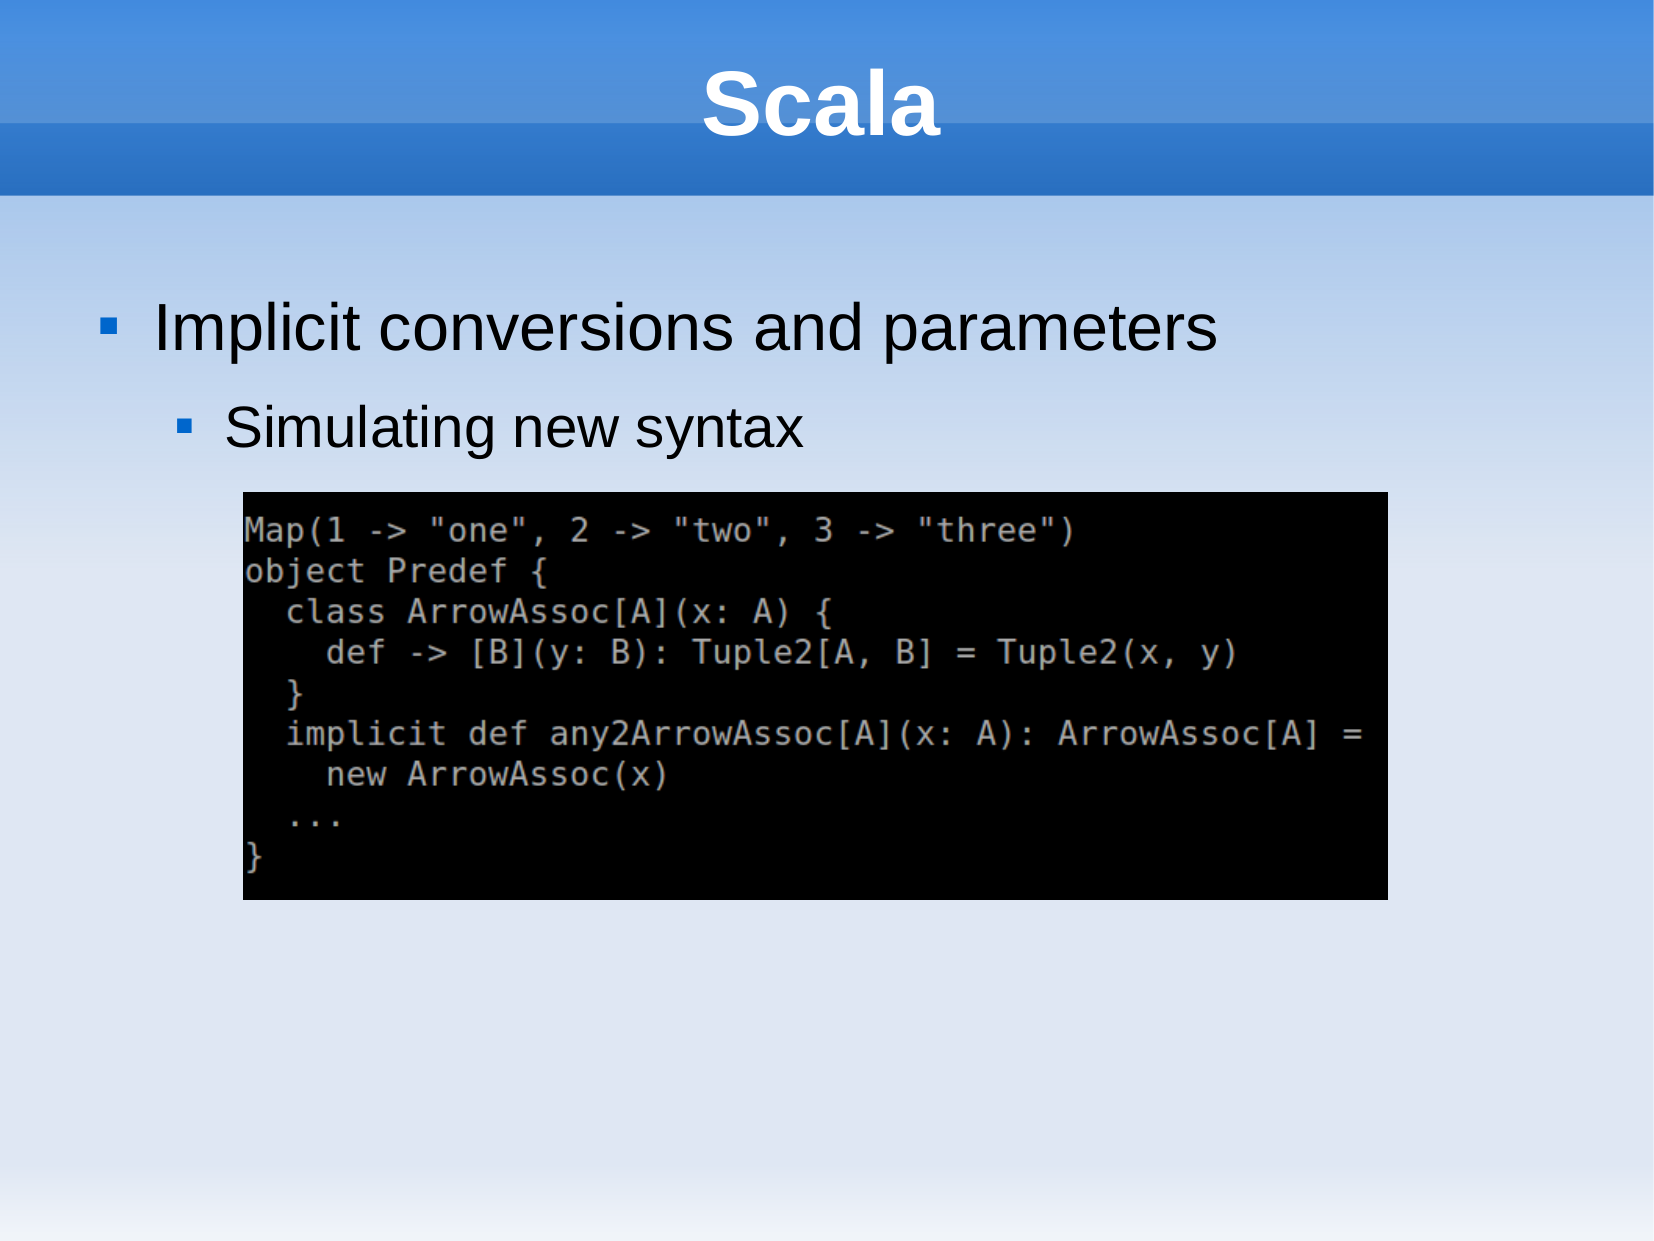

# Scala
Implicit conversions and parameters
Simulating new syntax